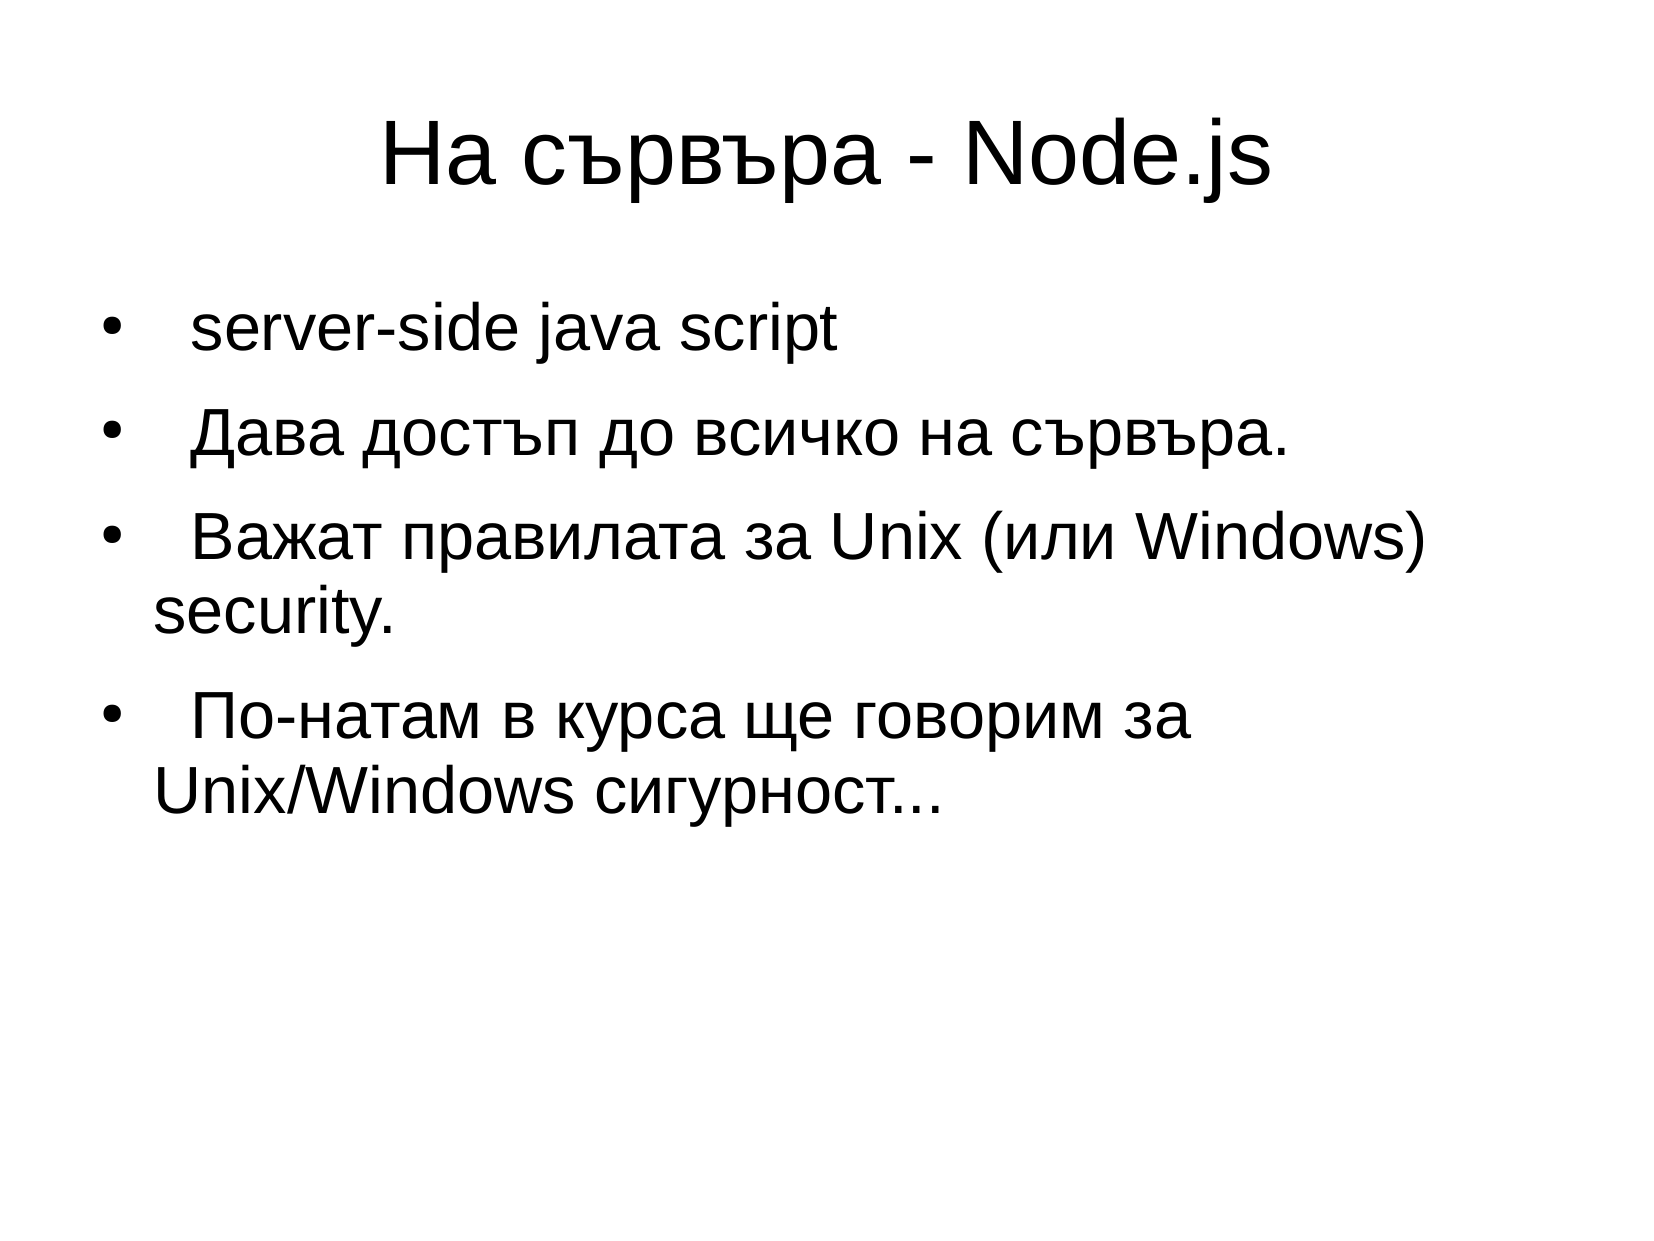

# На сървъра - Node.js
 server-side java script
 Дава достъп до всичко на сървъра.
 Важат правилата за Unix (или Windows) security.
 По-натам в курса ще говорим за Unix/Windows сигурност...